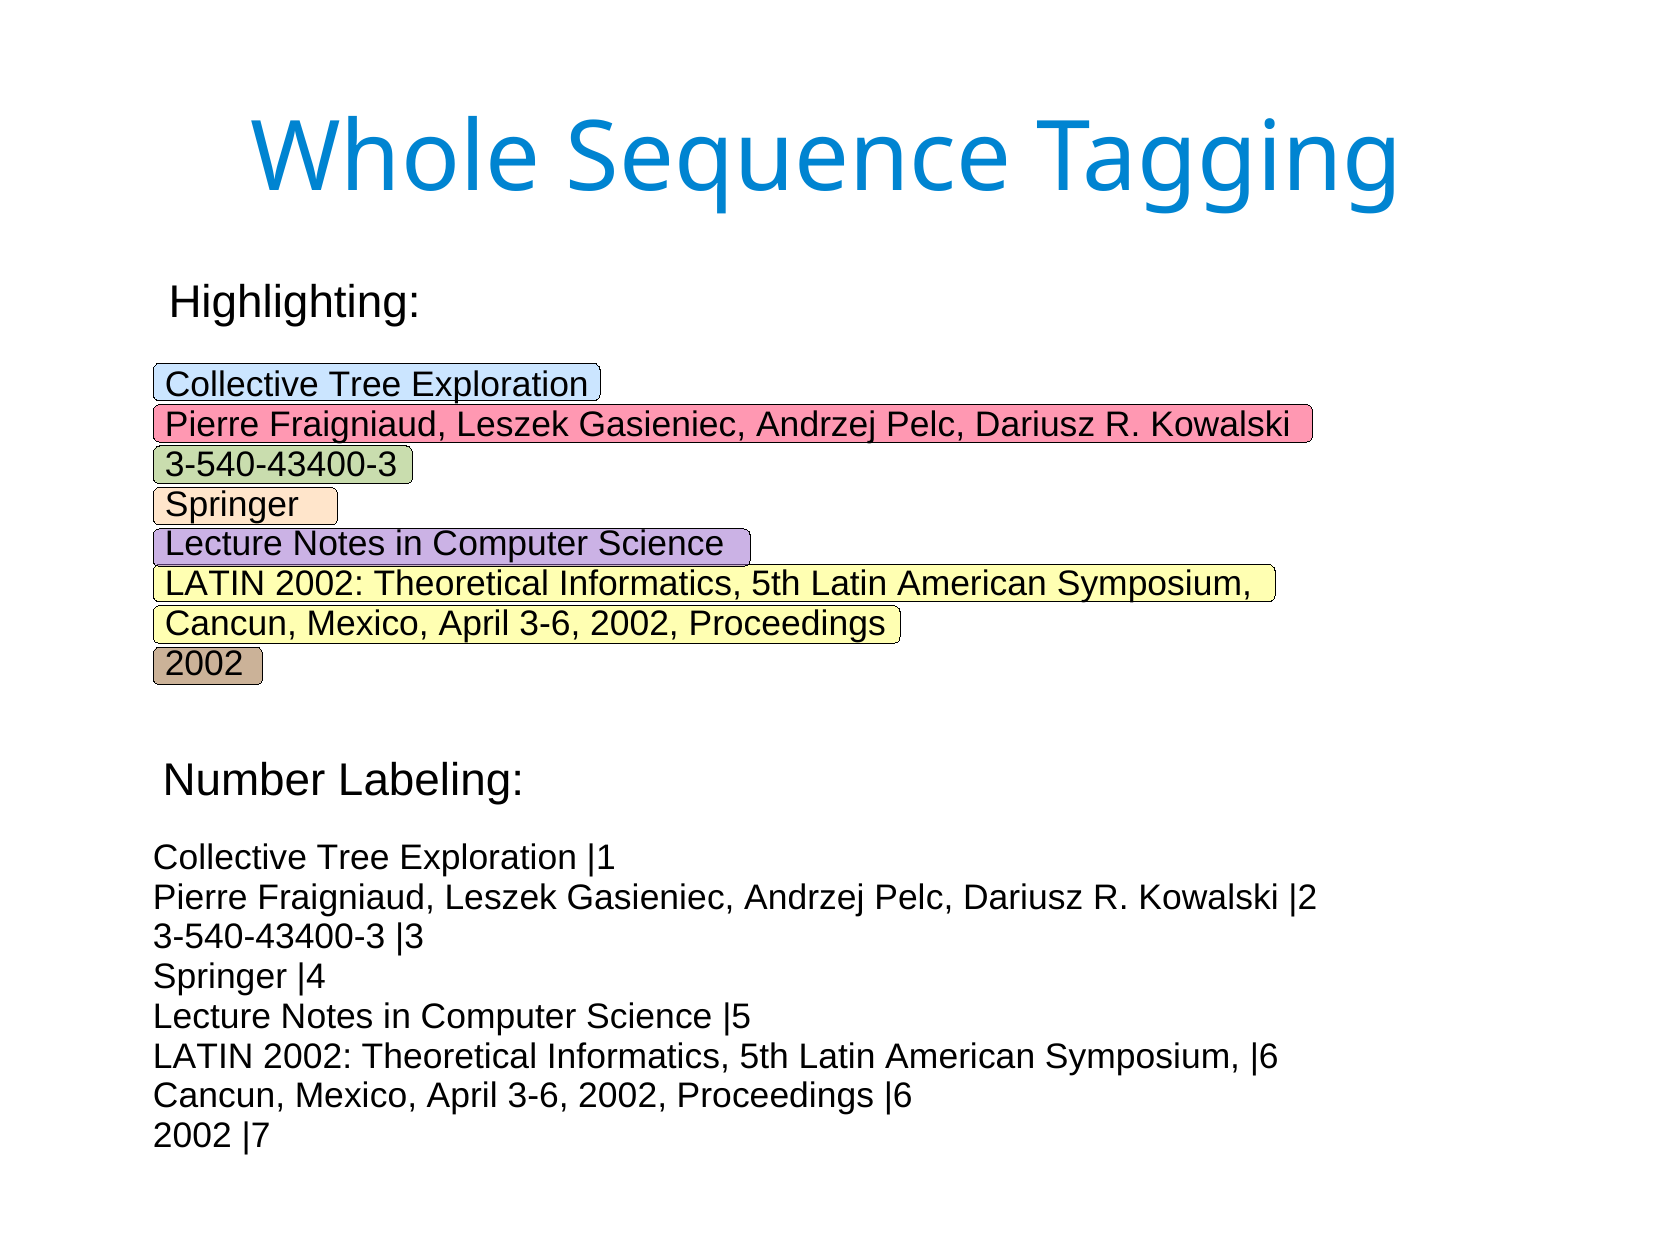

# Whole Sequence Tagging
Highlighting:
Collective Tree Exploration
Pierre Fraigniaud, Leszek Gasieniec, Andrzej Pelc, Dariusz R. Kowalski
3-540-43400-3
Springer
Lecture Notes in Computer Science
LATIN 2002: Theoretical Informatics, 5th Latin American Symposium,
Cancun, Mexico, April 3-6, 2002, Proceedings
2002
Number Labeling:
Collective Tree Exploration |1
Pierre Fraigniaud, Leszek Gasieniec, Andrzej Pelc, Dariusz R. Kowalski |2
3-540-43400-3 |3
Springer |4
Lecture Notes in Computer Science |5
LATIN 2002: Theoretical Informatics, 5th Latin American Symposium, |6
Cancun, Mexico, April 3-6, 2002, Proceedings |6
2002 |7